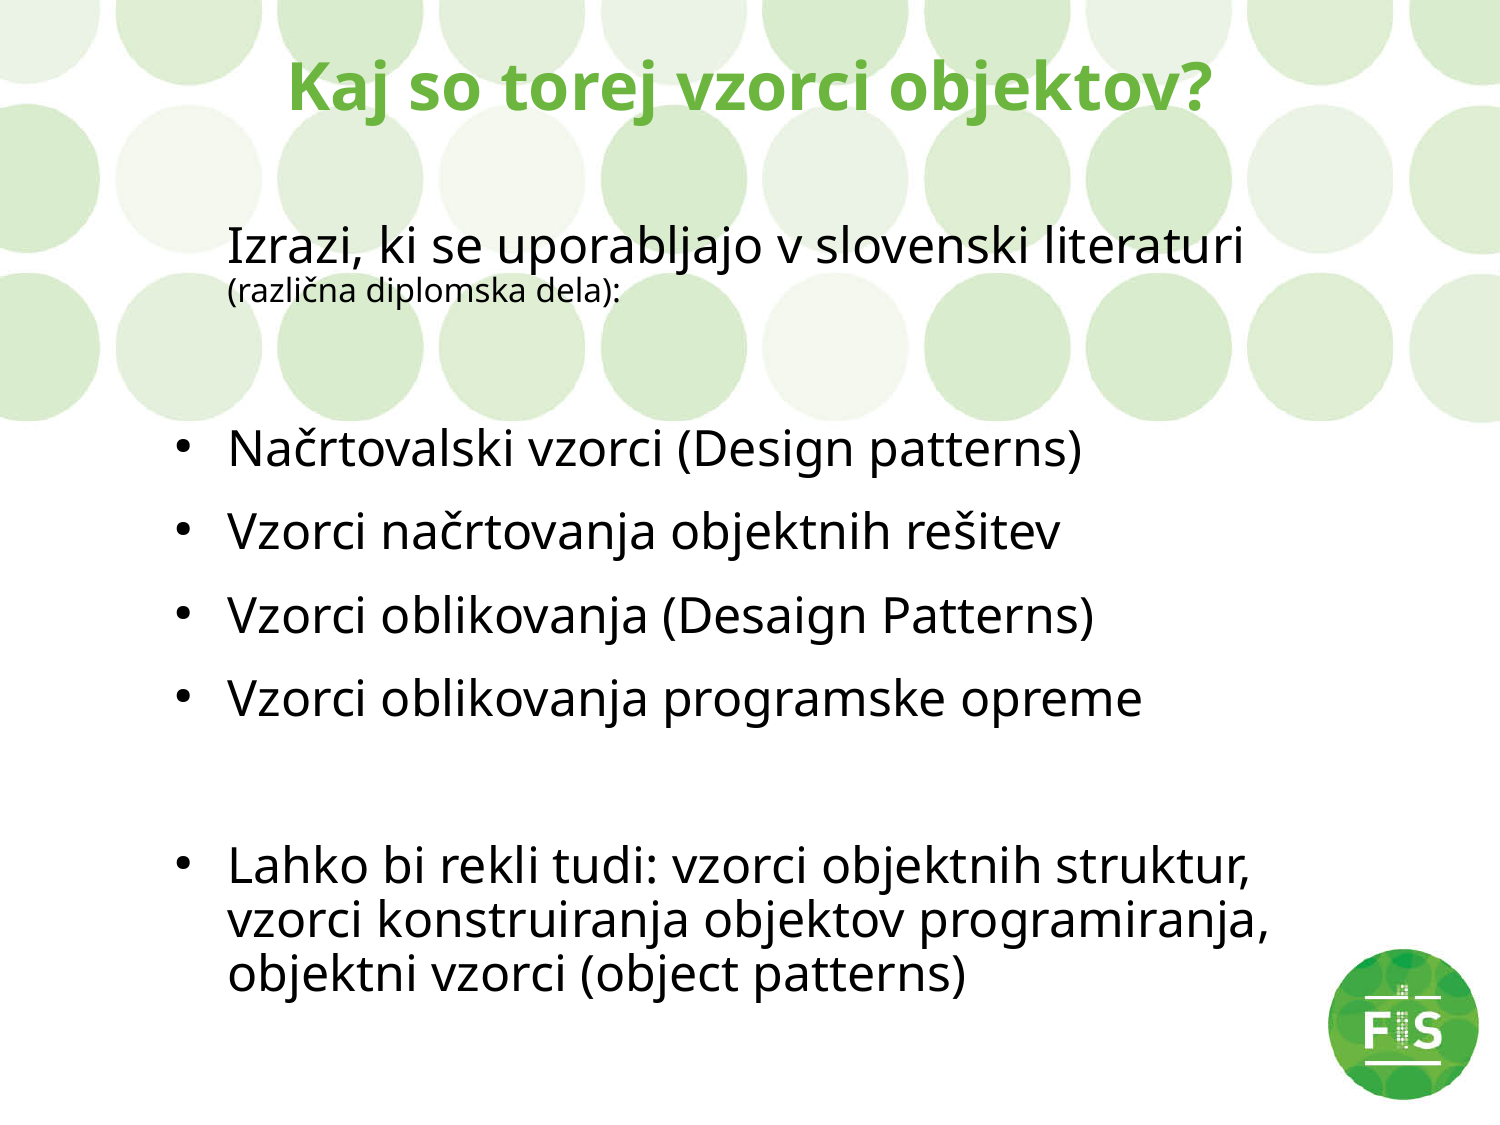

# Kaj so torej vzorci objektov?
Izrazi, ki se uporabljajo v slovenski literaturi (različna diplomska dela):
Načrtovalski vzorci (Design patterns)
Vzorci načrtovanja objektnih rešitev
Vzorci oblikovanja (Desaign Patterns)
Vzorci oblikovanja programske opreme
Lahko bi rekli tudi: vzorci objektnih struktur, vzorci konstruiranja objektov programiranja, objektni vzorci (object patterns)